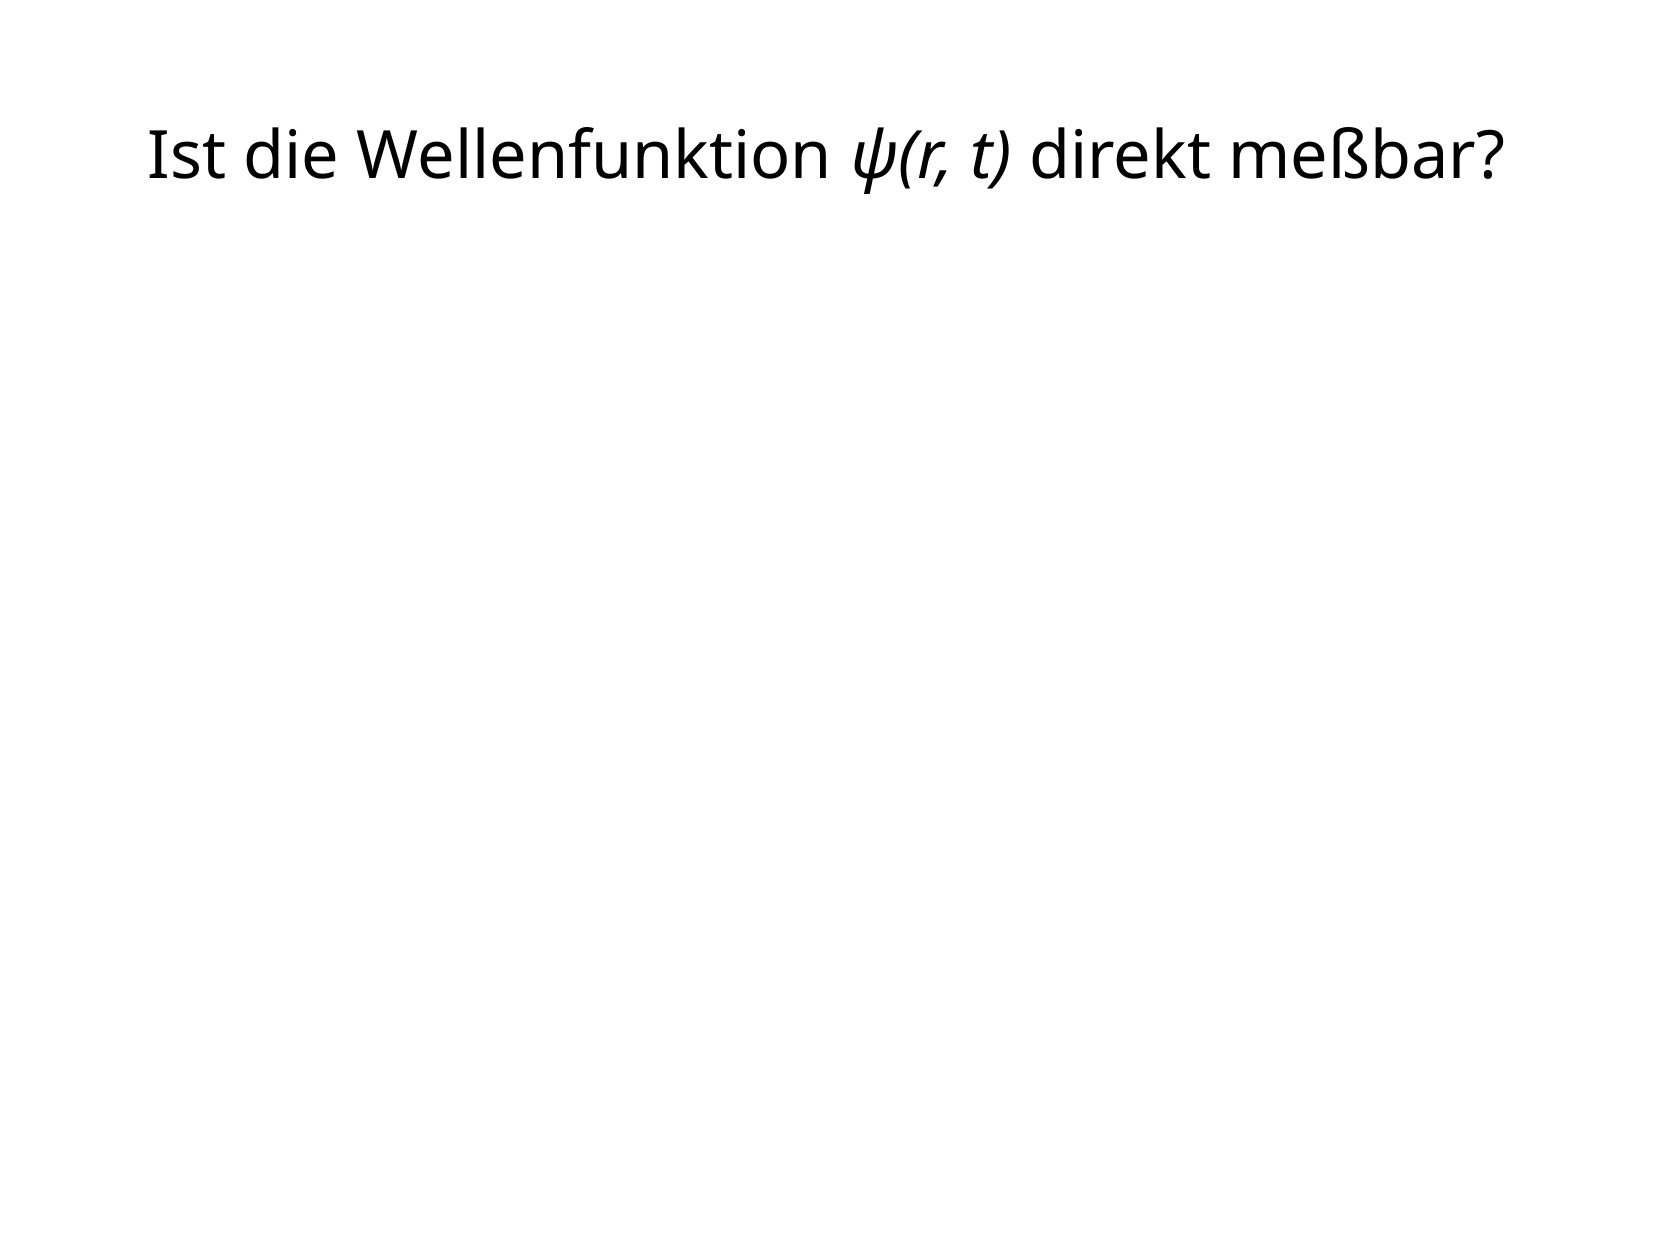

# Ist die Wellenfunktion ψ(r, t) direkt meßbar?